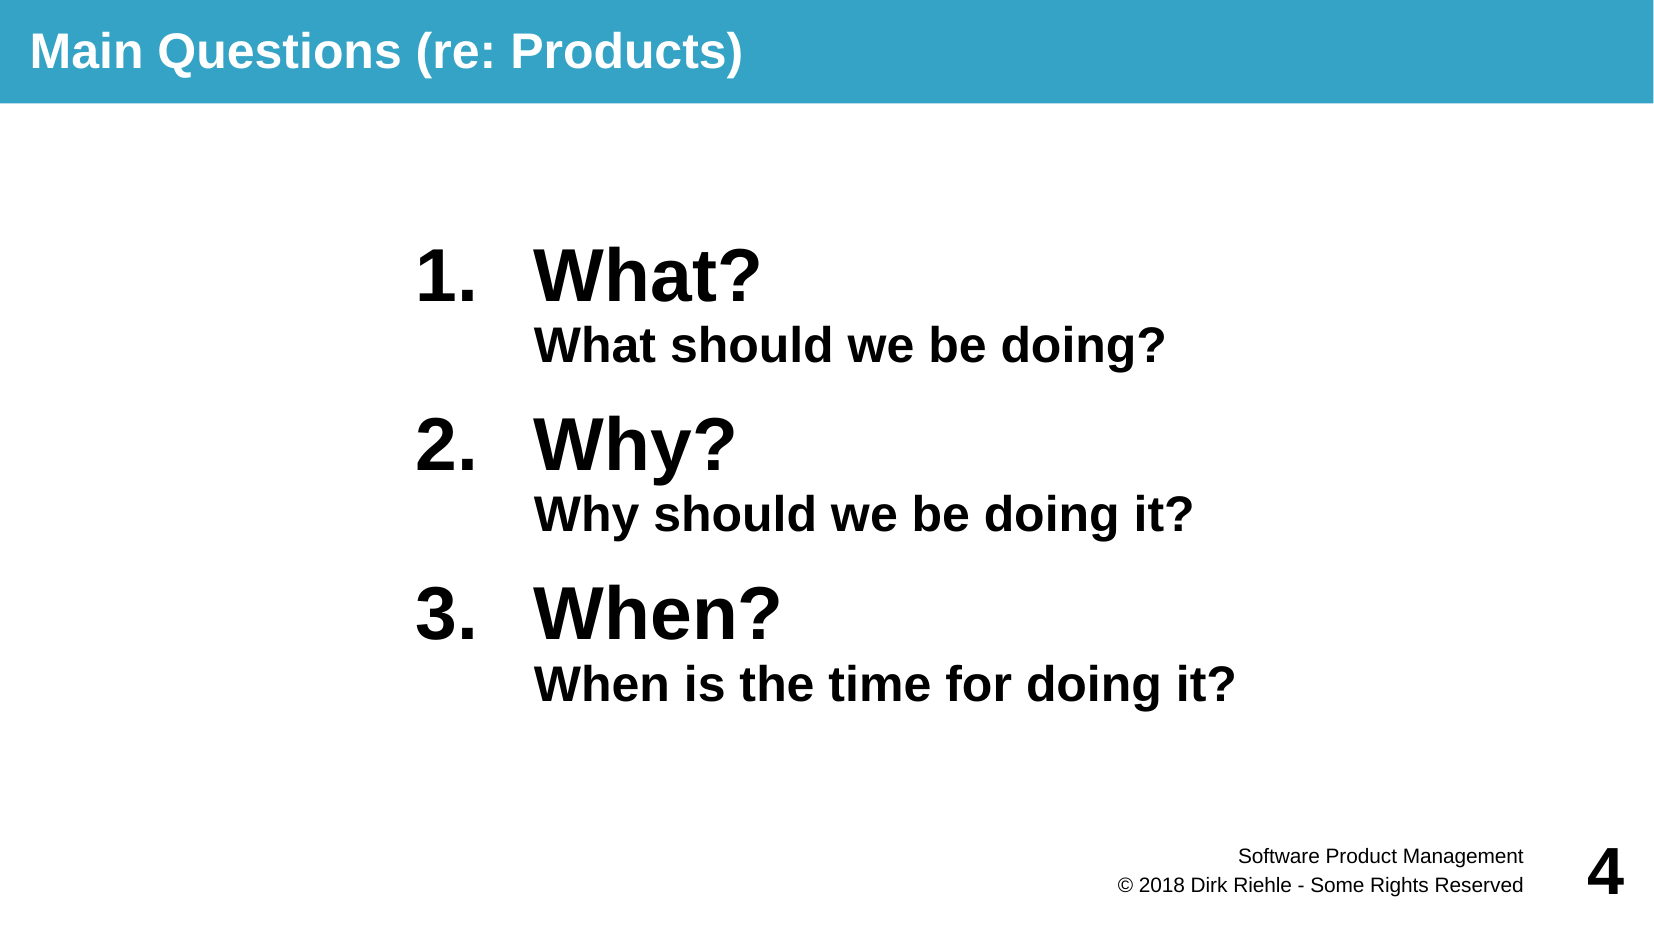

# Main Questions (re: Products)
What?
What should we be doing?
Why?
Why should we be doing it?
When?
When is the time for doing it?
Software Product Management
4
© 2018 Dirk Riehle - Some Rights Reserved